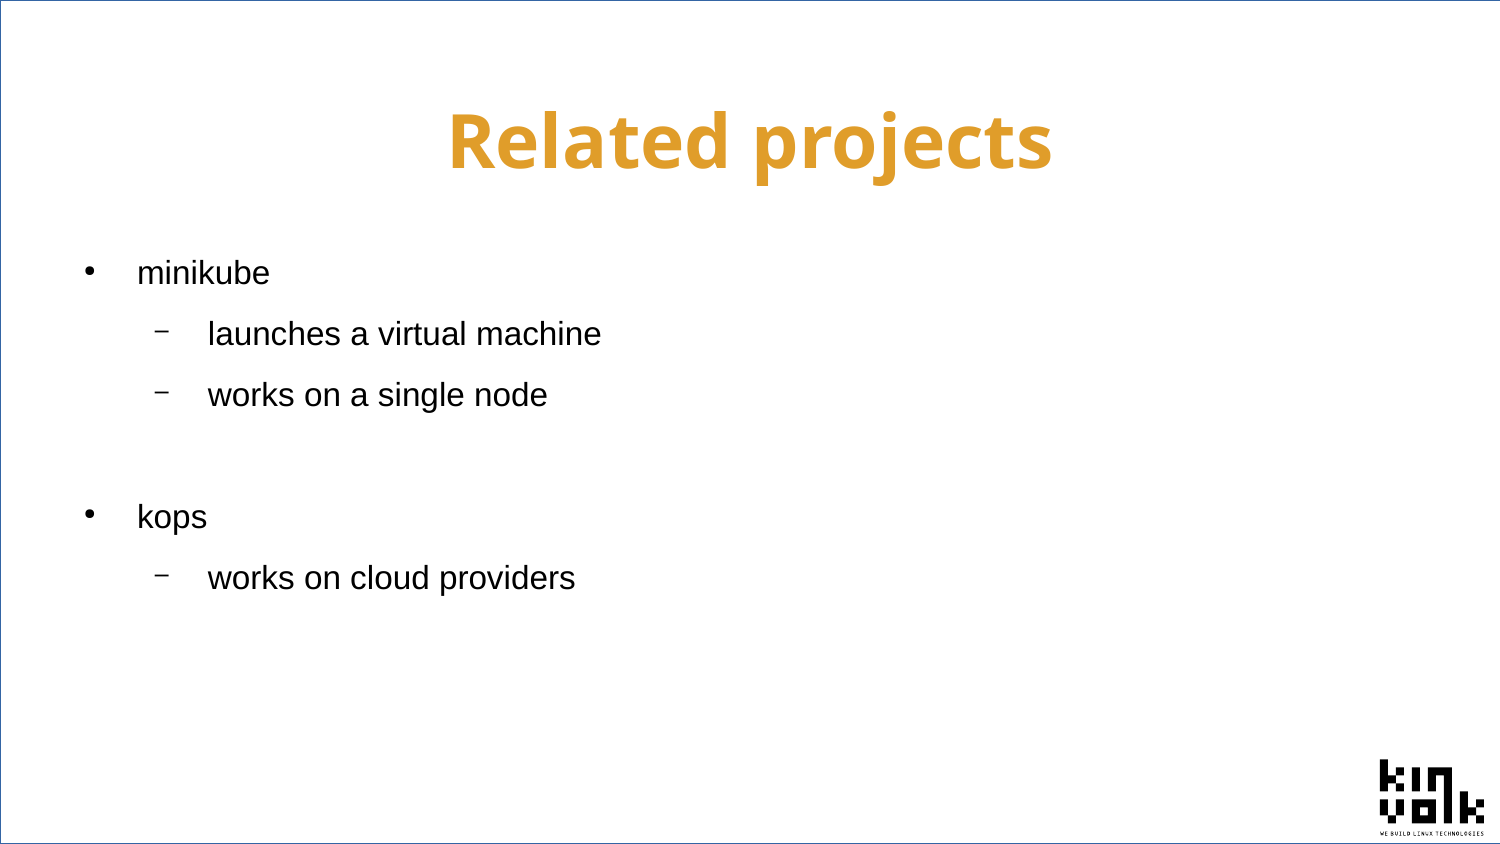

# Related projects
minikube
launches a virtual machine
works on a single node
kops
works on cloud providers